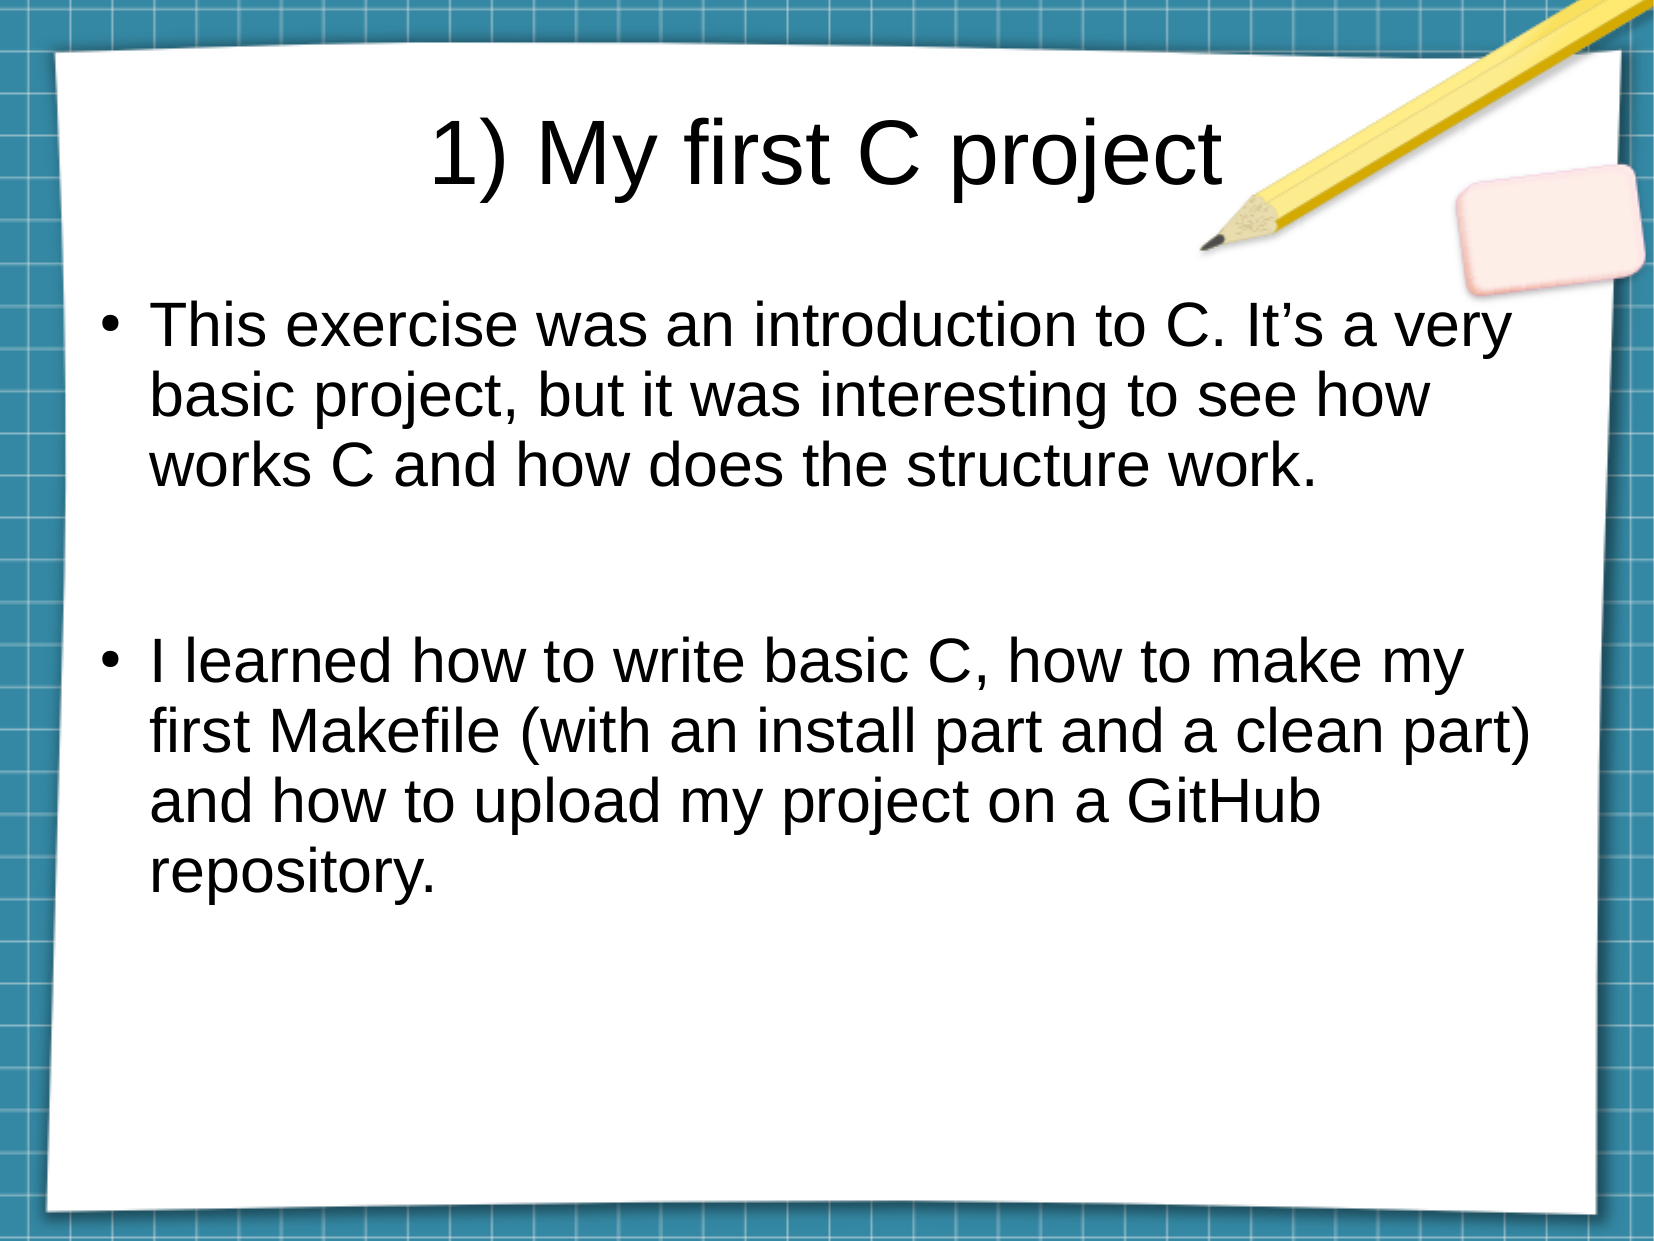

# 1) My first C project
This exercise was an introduction to C. It’s a very basic project, but it was interesting to see how works C and how does the structure work.
I learned how to write basic C, how to make my first Makefile (with an install part and a clean part) and how to upload my project on a GitHub repository.